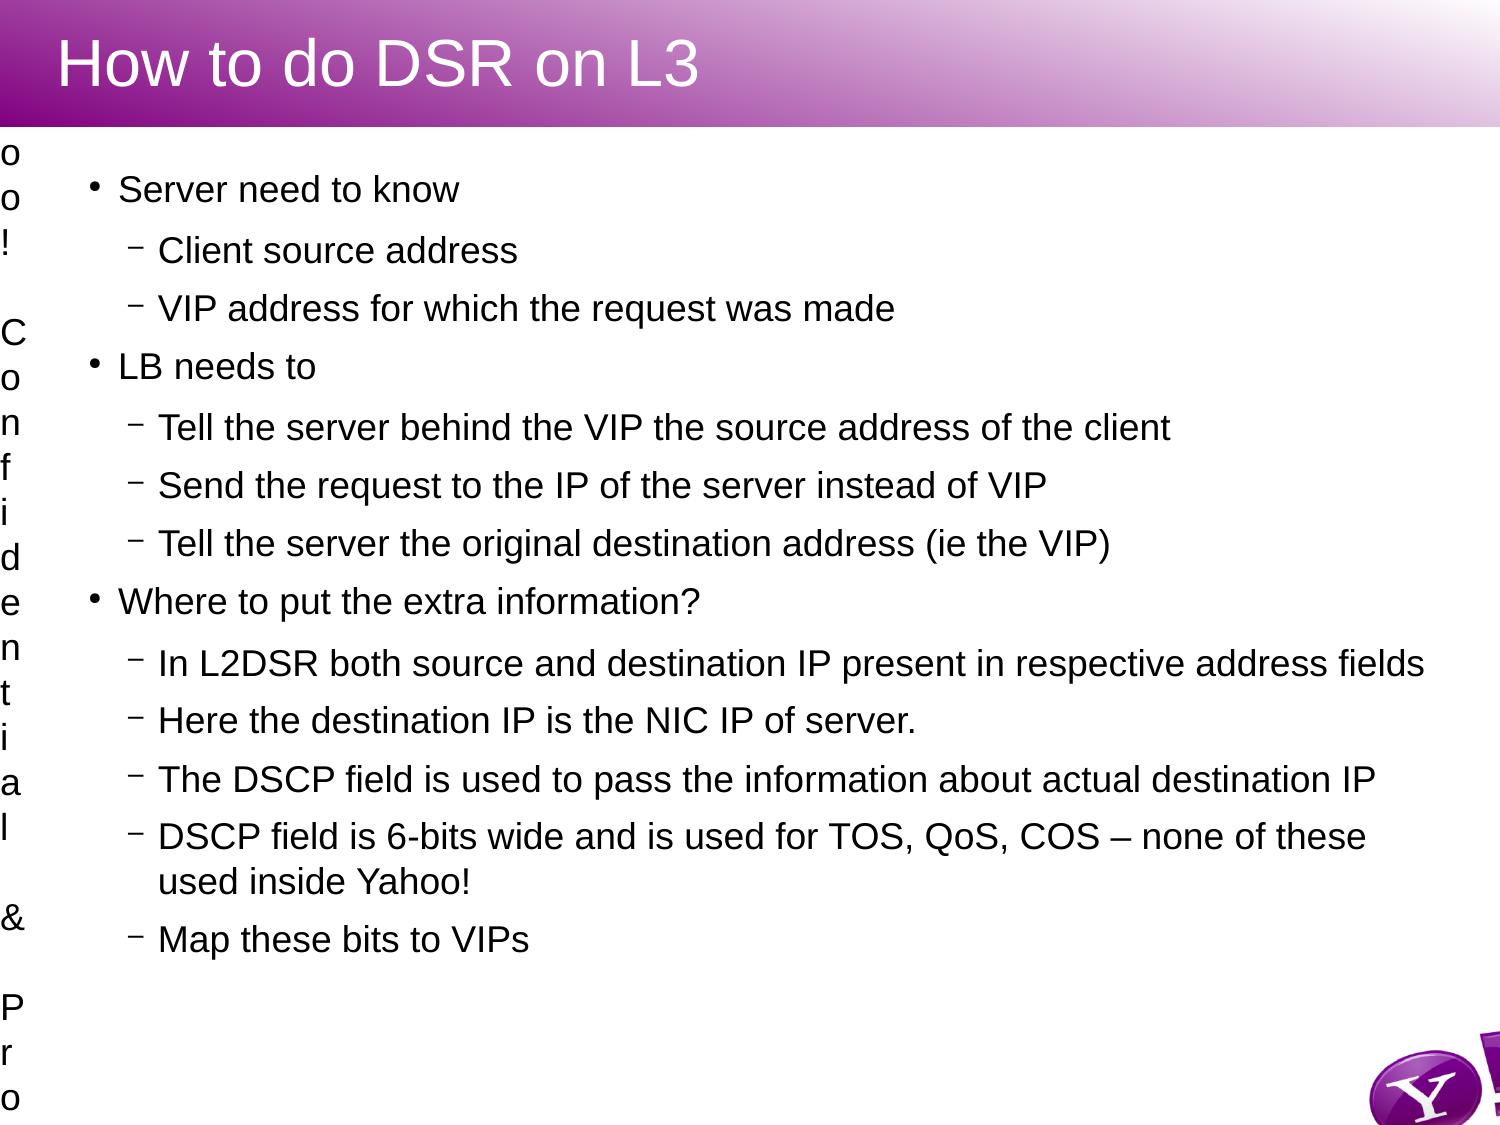

How to do DSR on L3
13
#
Server need to know
Client source address
VIP address for which the request was made
LB needs to
Tell the server behind the VIP the source address of the client
Send the request to the IP of the server instead of VIP
Tell the server the original destination address (ie the VIP)
Where to put the extra information?
In L2DSR both source and destination IP present in respective address fields
Here the destination IP is the NIC IP of server.
The DSCP field is used to pass the information about actual destination IP
DSCP field is 6-bits wide and is used for TOS, QoS, COS – none of these used inside Yahoo!
Map these bits to VIPs